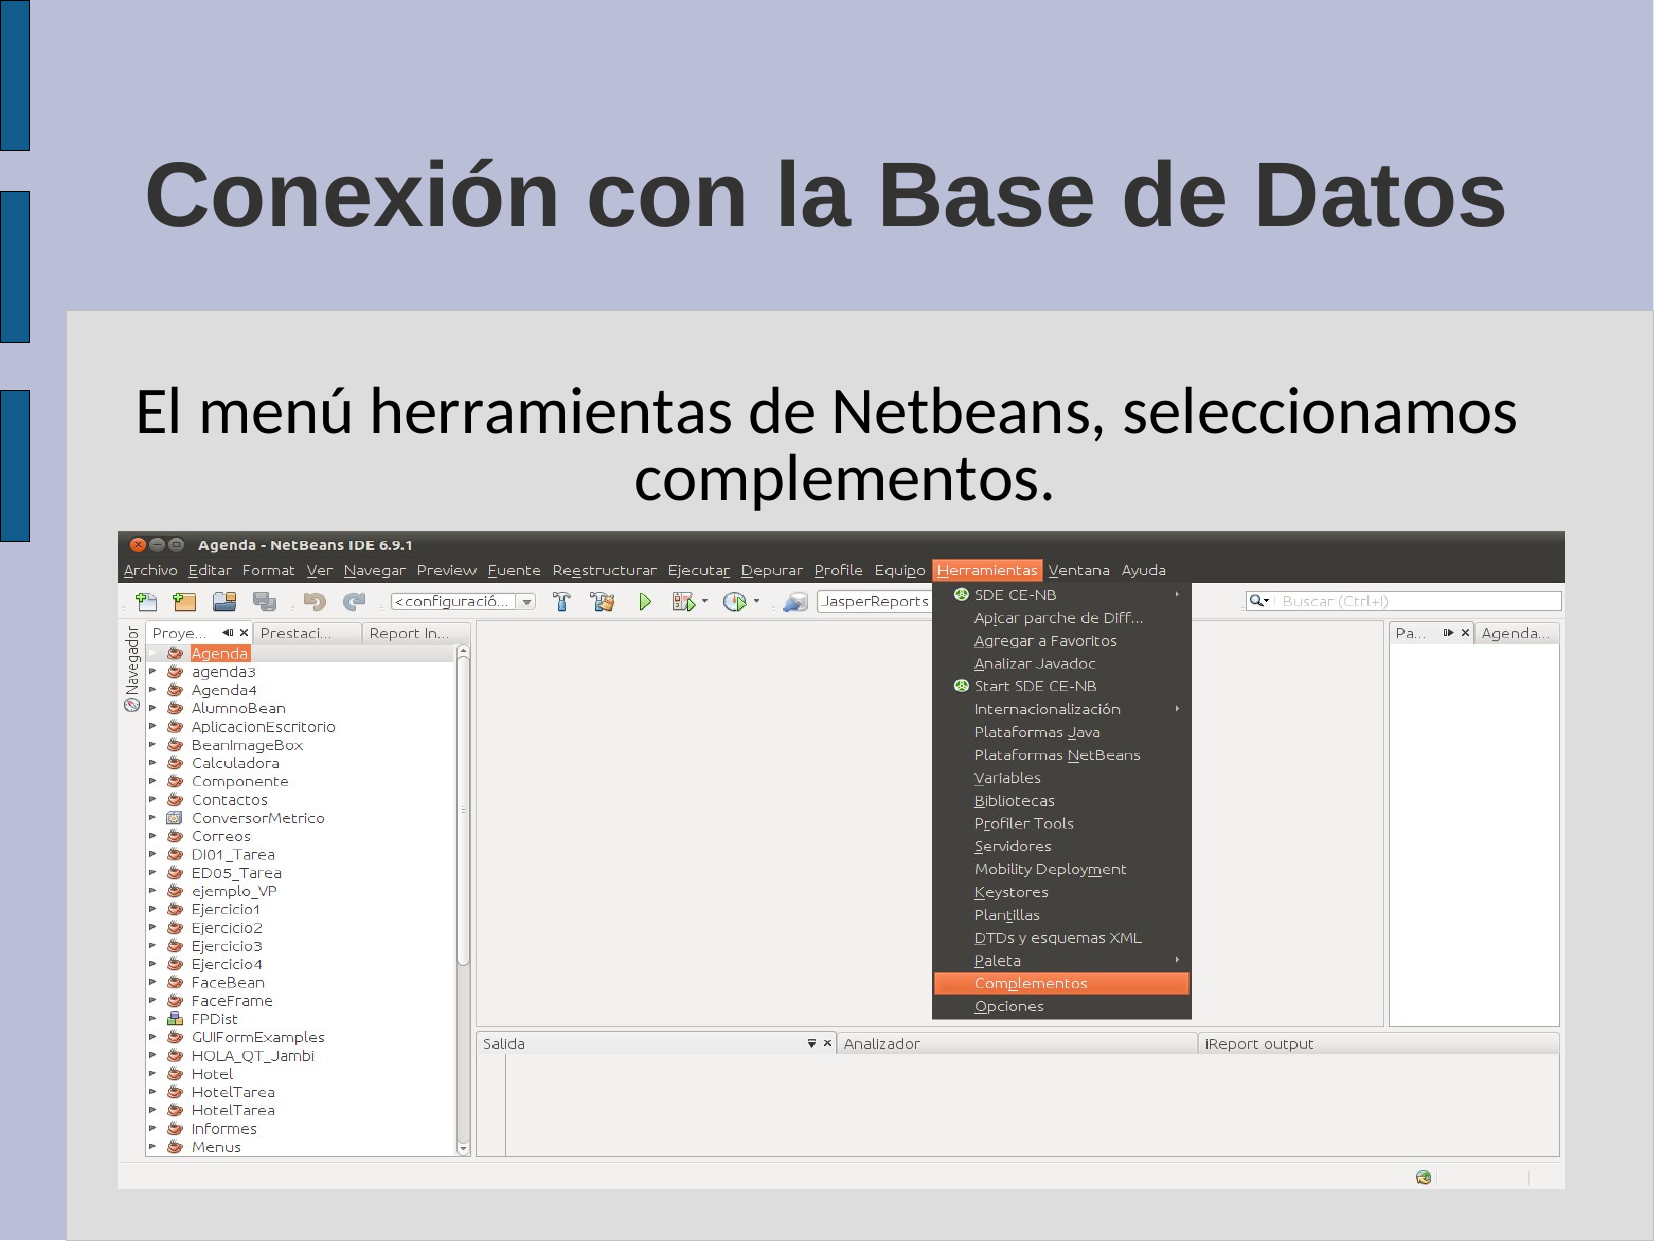

# Conexión con la Base de Datos
El menú herramientas de Netbeans, seleccionamos complementos.